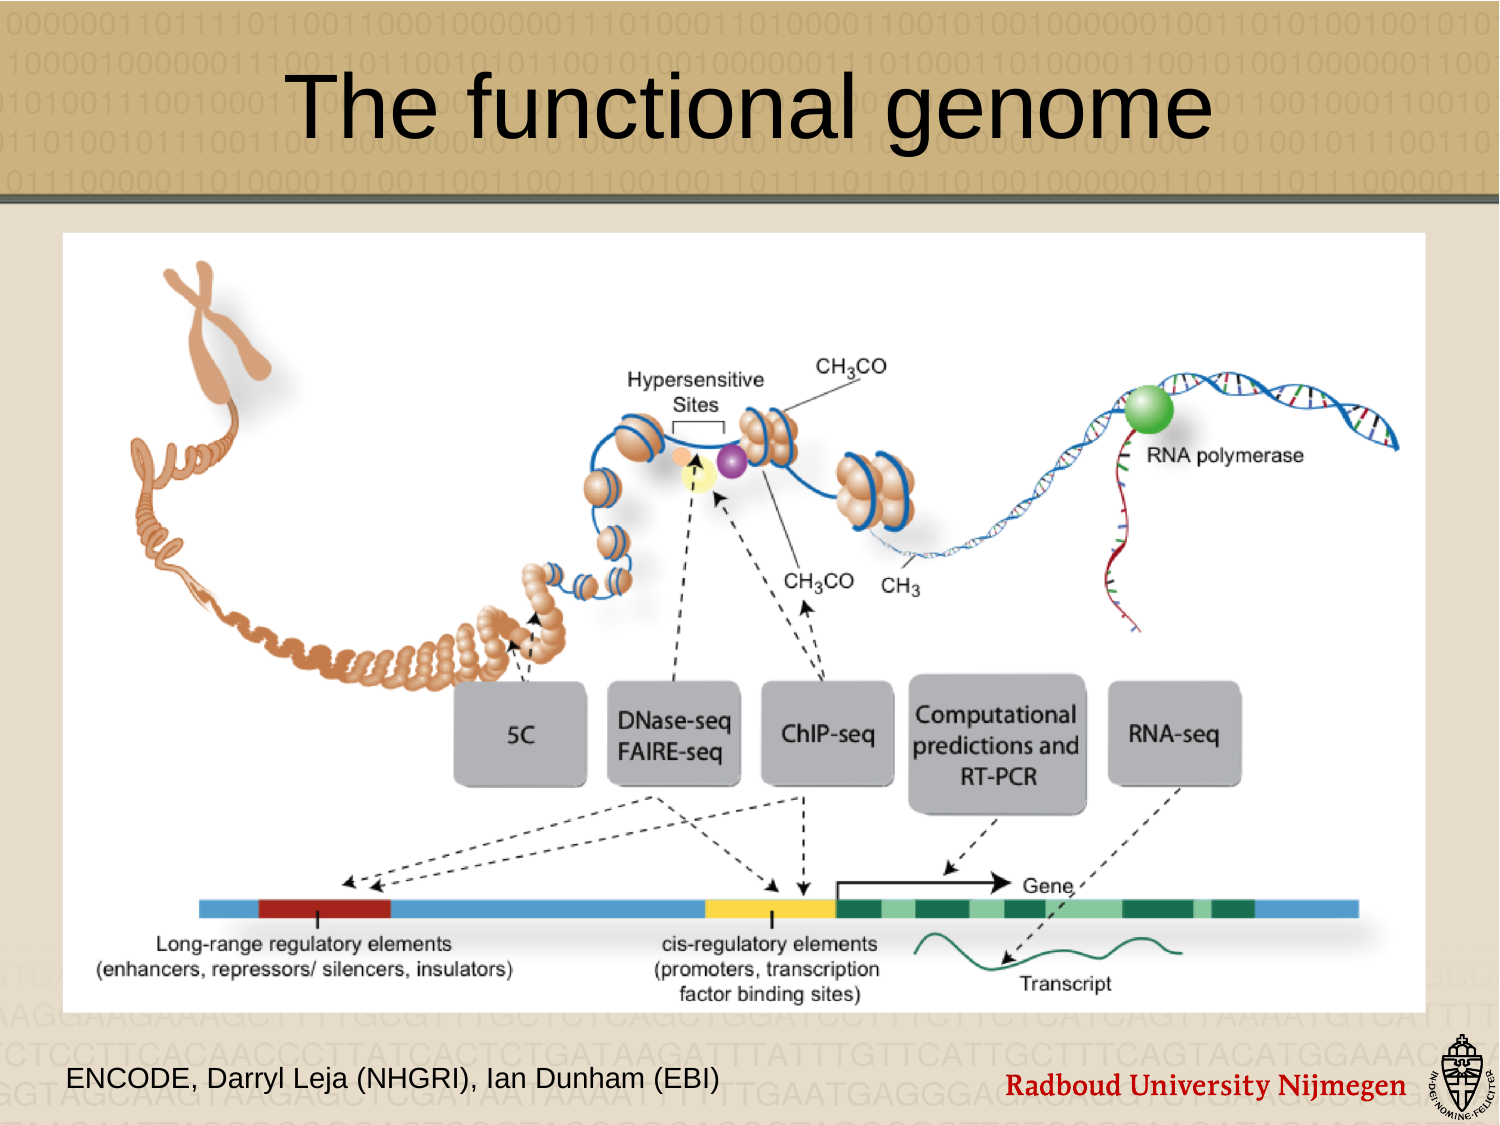

# The functional genome
ENCODE, Darryl Leja (NHGRI), Ian Dunham (EBI)